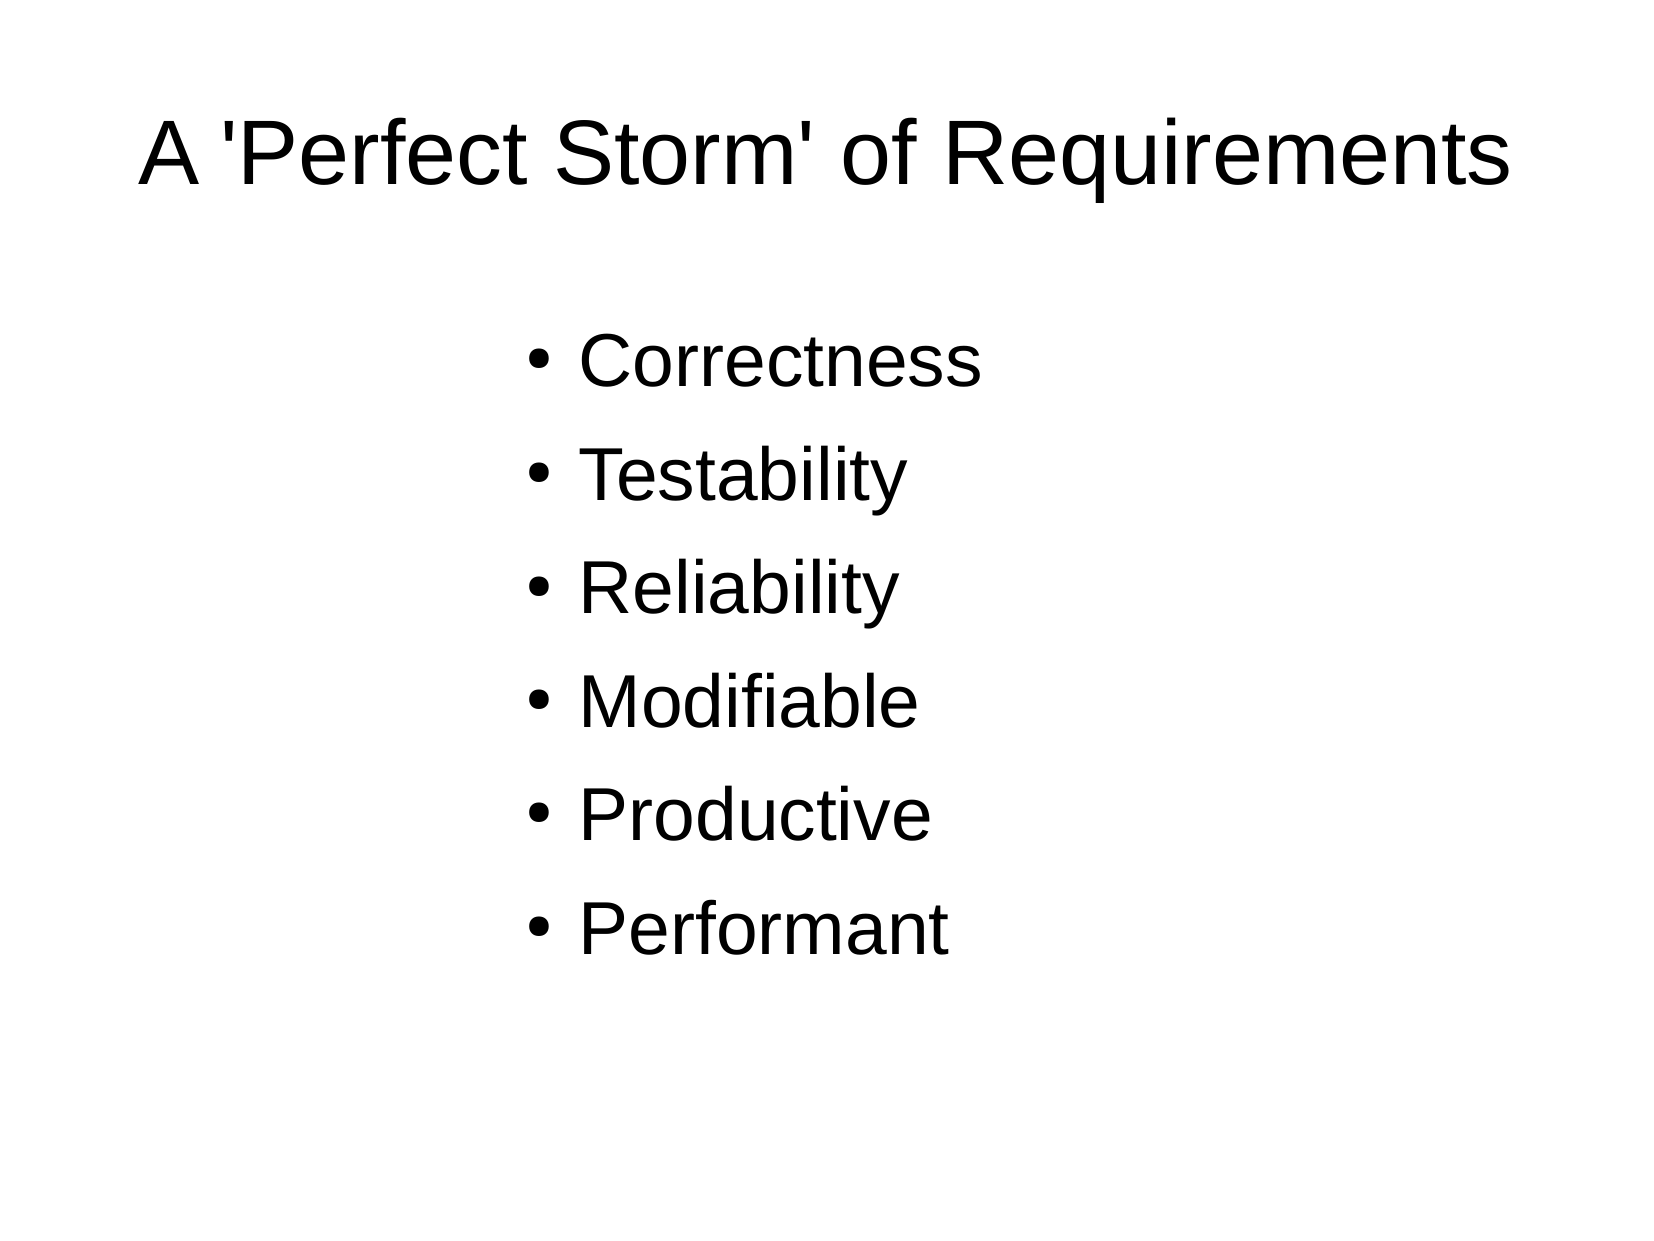

# A 'Perfect Storm' of Requirements
Correctness
Testability
Reliability
Modifiable
Productive
Performant